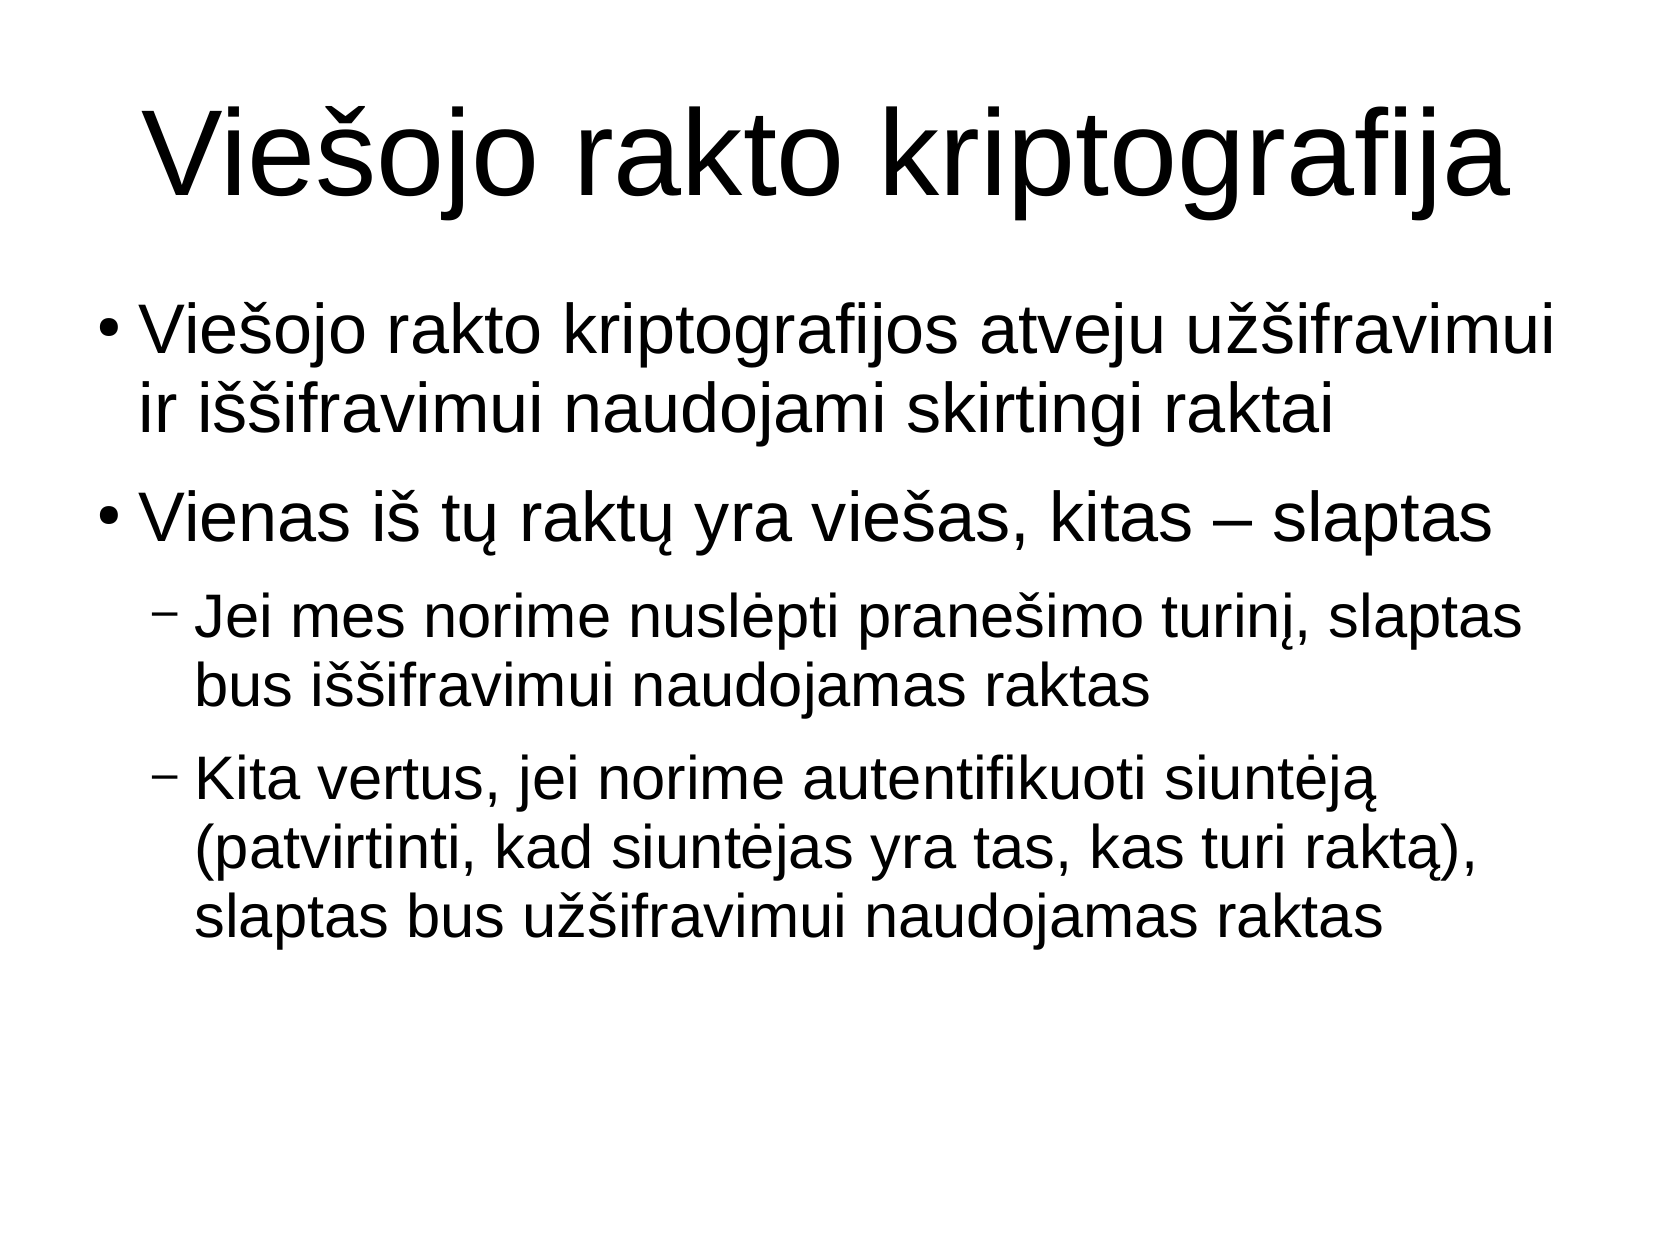

# Viešojo rakto kriptografija
Viešojo rakto kriptografijos atveju užšifravimui ir iššifravimui naudojami skirtingi raktai
Vienas iš tų raktų yra viešas, kitas – slaptas
Jei mes norime nuslėpti pranešimo turinį, slaptas bus iššifravimui naudojamas raktas
Kita vertus, jei norime autentifikuoti siuntėją (patvirtinti, kad siuntėjas yra tas, kas turi raktą), slaptas bus užšifravimui naudojamas raktas